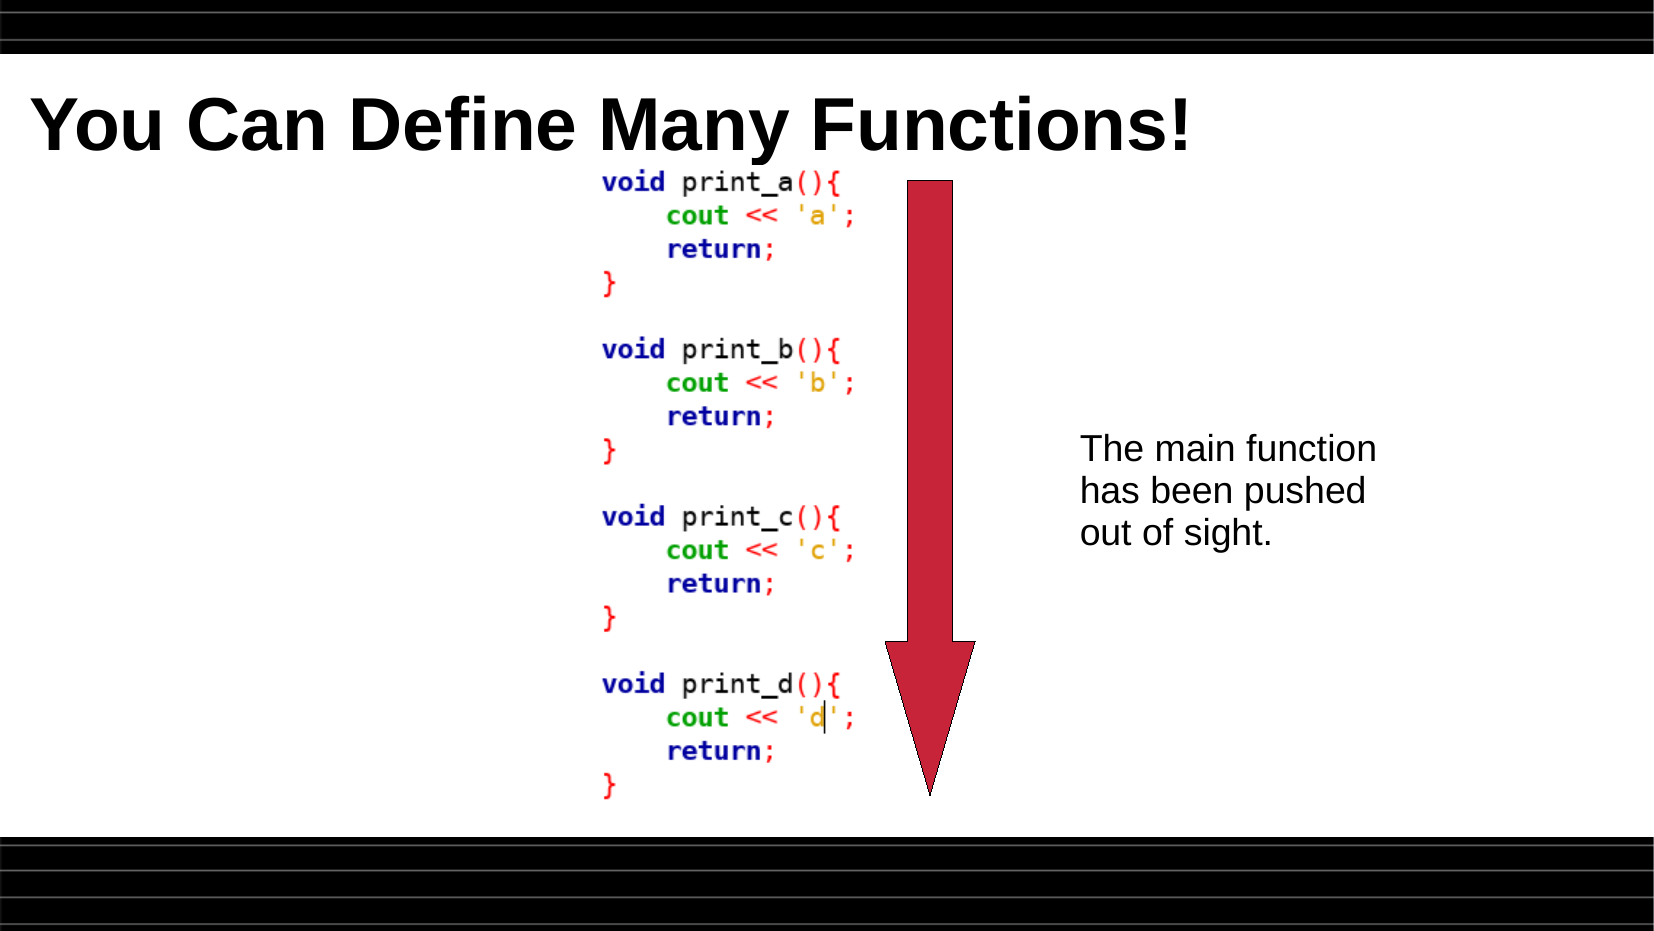

You Can Define Many Functions!
The main function has been pushed out of sight.